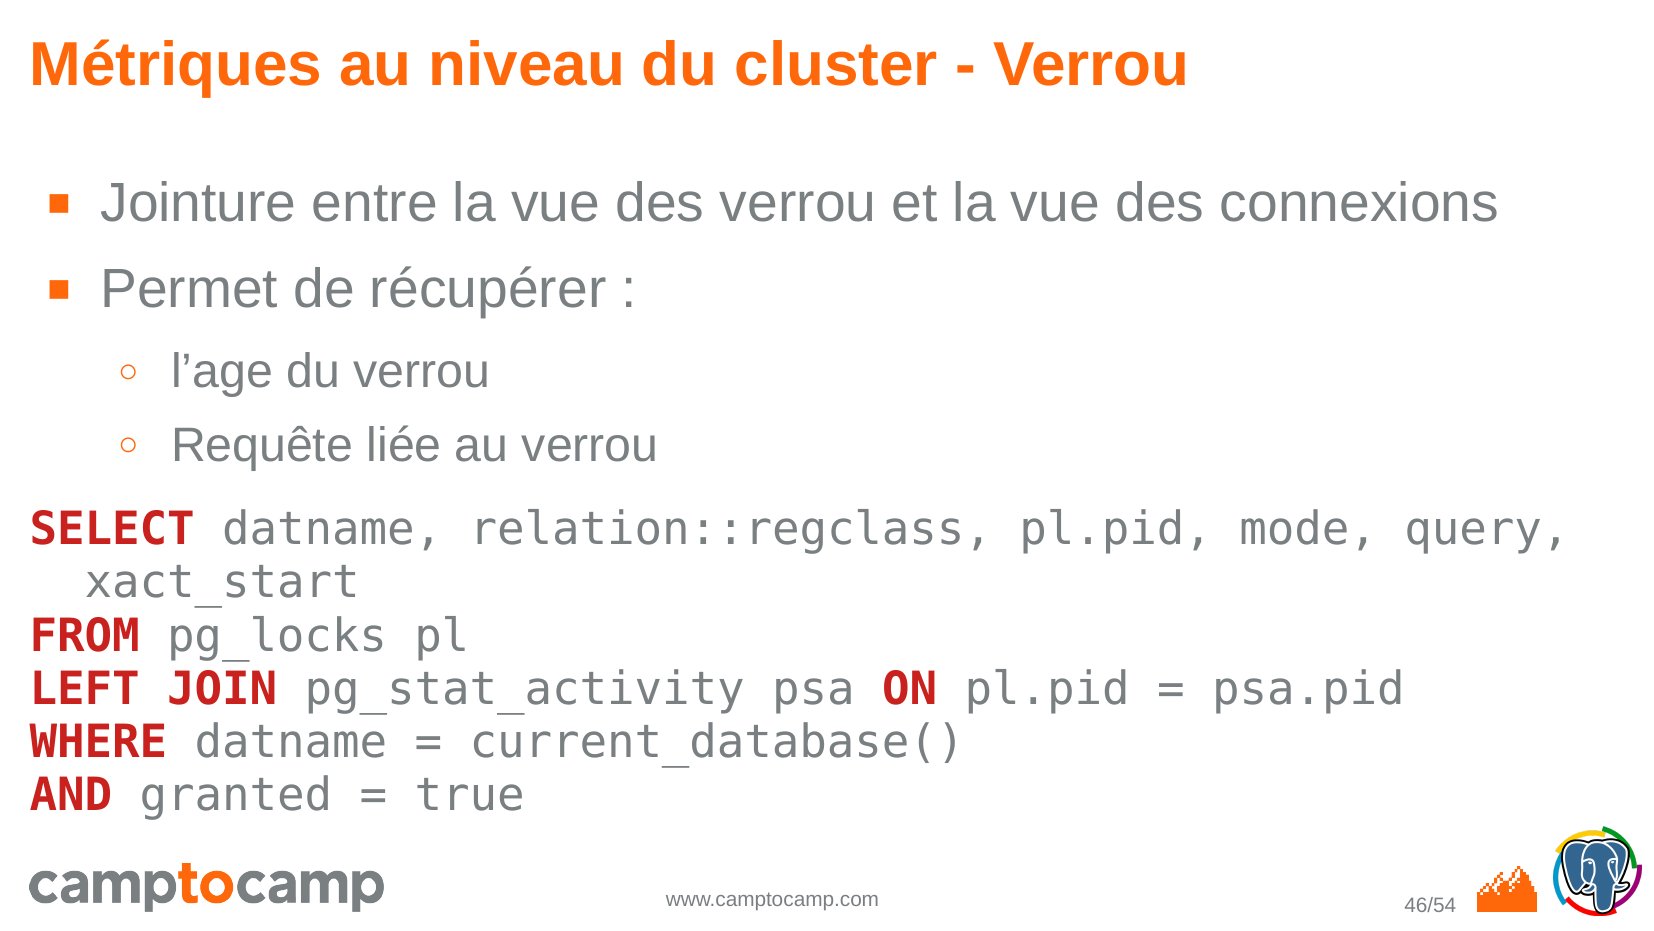

# Métriques au niveau du cluster - Verrou
Jointure entre la vue des verrou et la vue des connexions
Permet de récupérer :
l’age du verrou
Requête liée au verrou
SELECT datname, relation::regclass, pl.pid, mode, query,
 xact_start
FROM pg_locks pl
LEFT JOIN pg_stat_activity psa ON pl.pid = psa.pid
WHERE datname = current_database()
AND granted = true